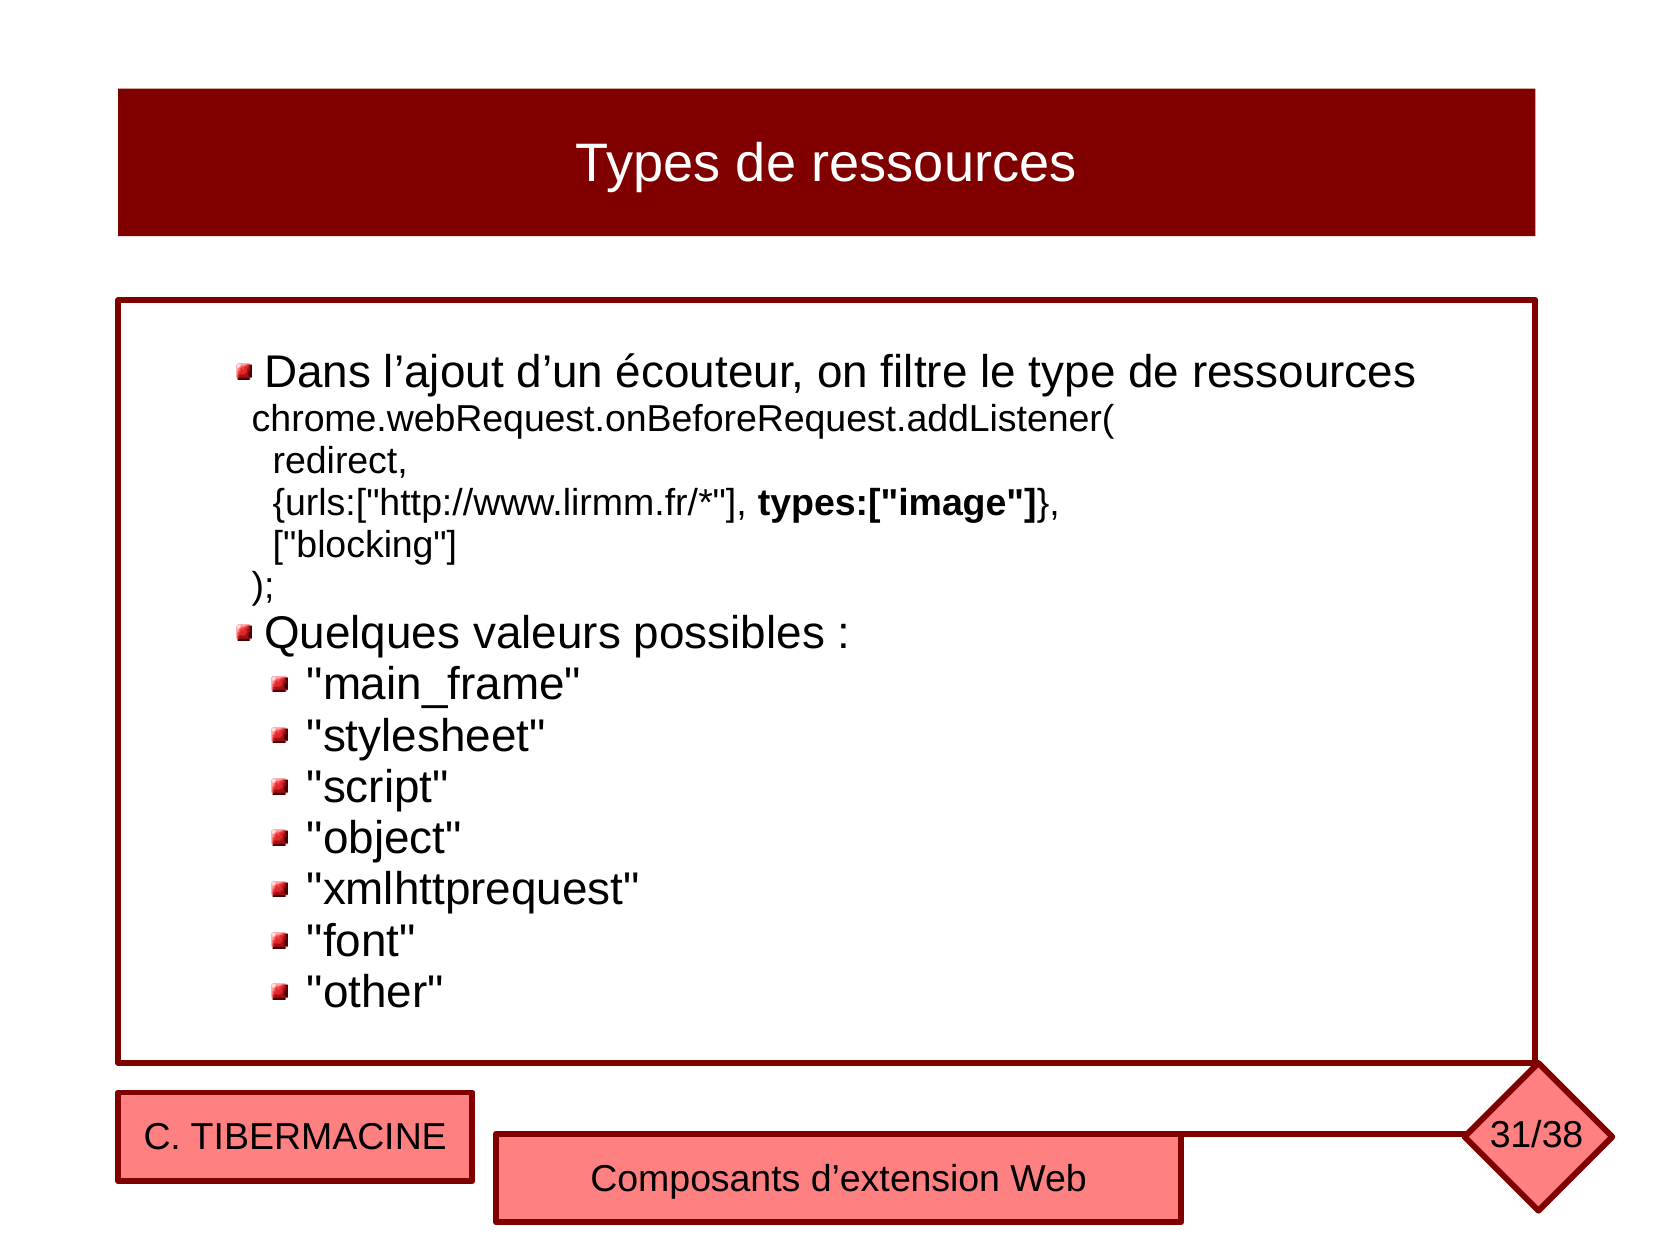

Types de ressources
 Dans l’ajout d’un écouteur, on filtre le type de ressources
chrome.webRequest.onBeforeRequest.addListener(
 redirect,
 {urls:["http://www.lirmm.fr/*"], types:["image"]},
 ["blocking"]
);
 Quelques valeurs possibles :
"main_frame"
"stylesheet"
"script"
"object"
"xmlhttprequest"
"font"
"other"
C. TIBERMACINE
Composants d’extension Web